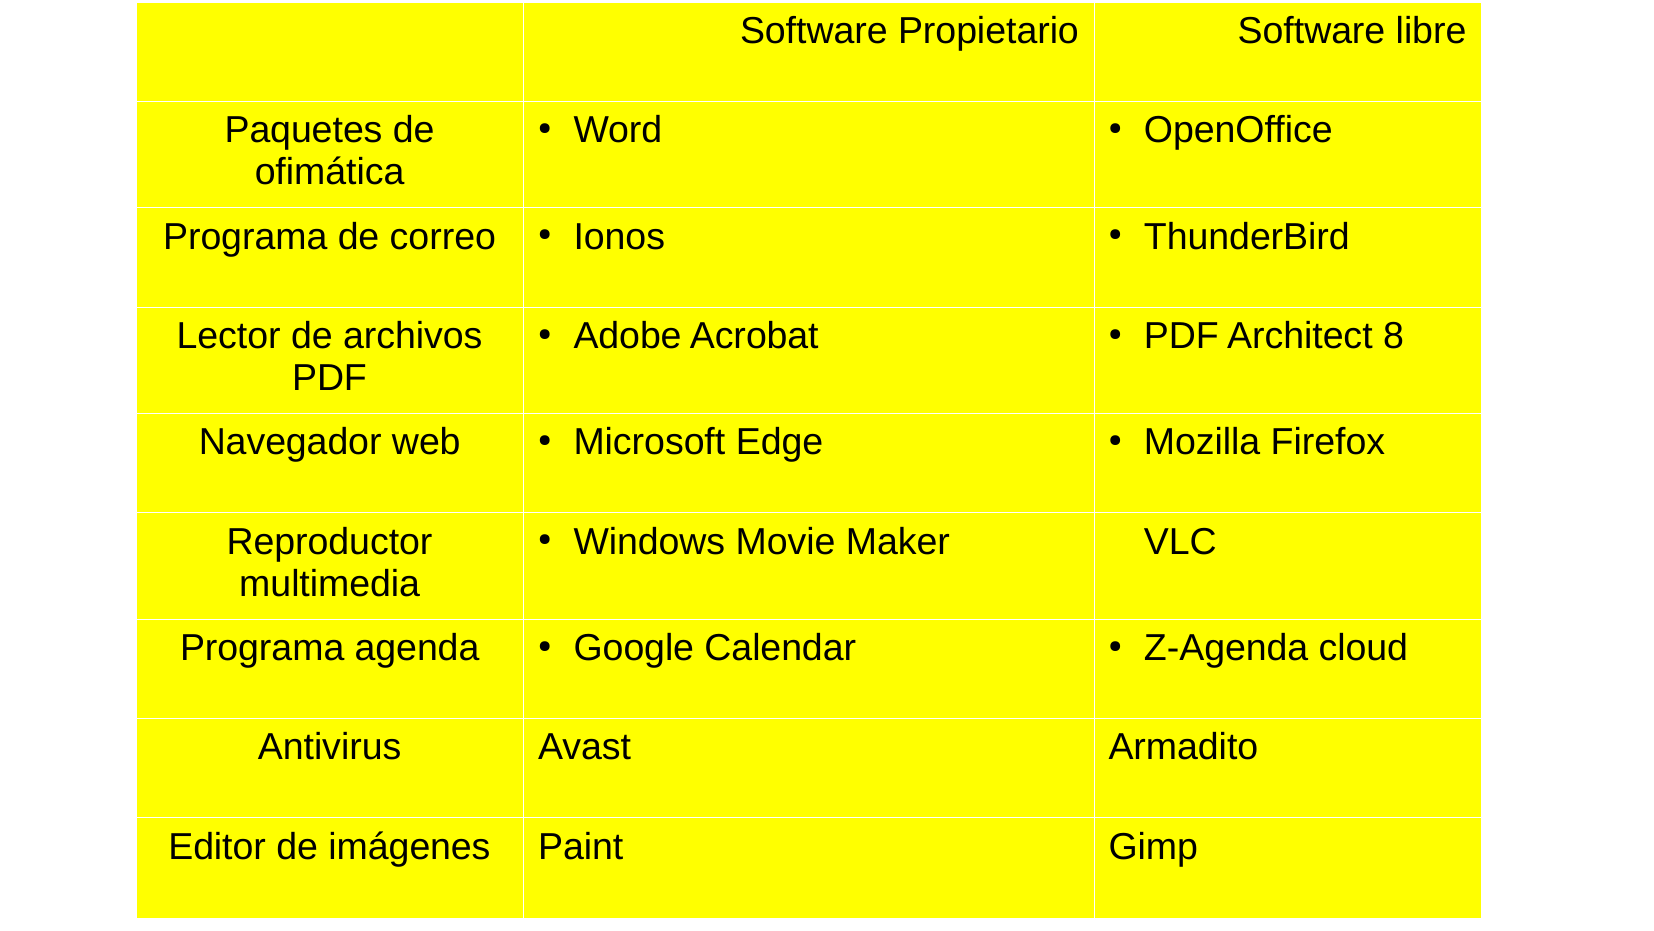

| | Software Propietario | Software libre |
| --- | --- | --- |
| Paquetes de ofimática | Word | OpenOffice |
| Programa de correo | Ionos | ThunderBird |
| Lector de archivos PDF | Adobe Acrobat | PDF Architect 8 |
| Navegador web | Microsoft Edge | Mozilla Firefox |
| Reproductor multimedia | Windows Movie Maker | VLC |
| Programa agenda | Google Calendar | Z-Agenda cloud |
| Antivirus | Avast | Armadito |
| Editor de imágenes | Paint | Gimp |